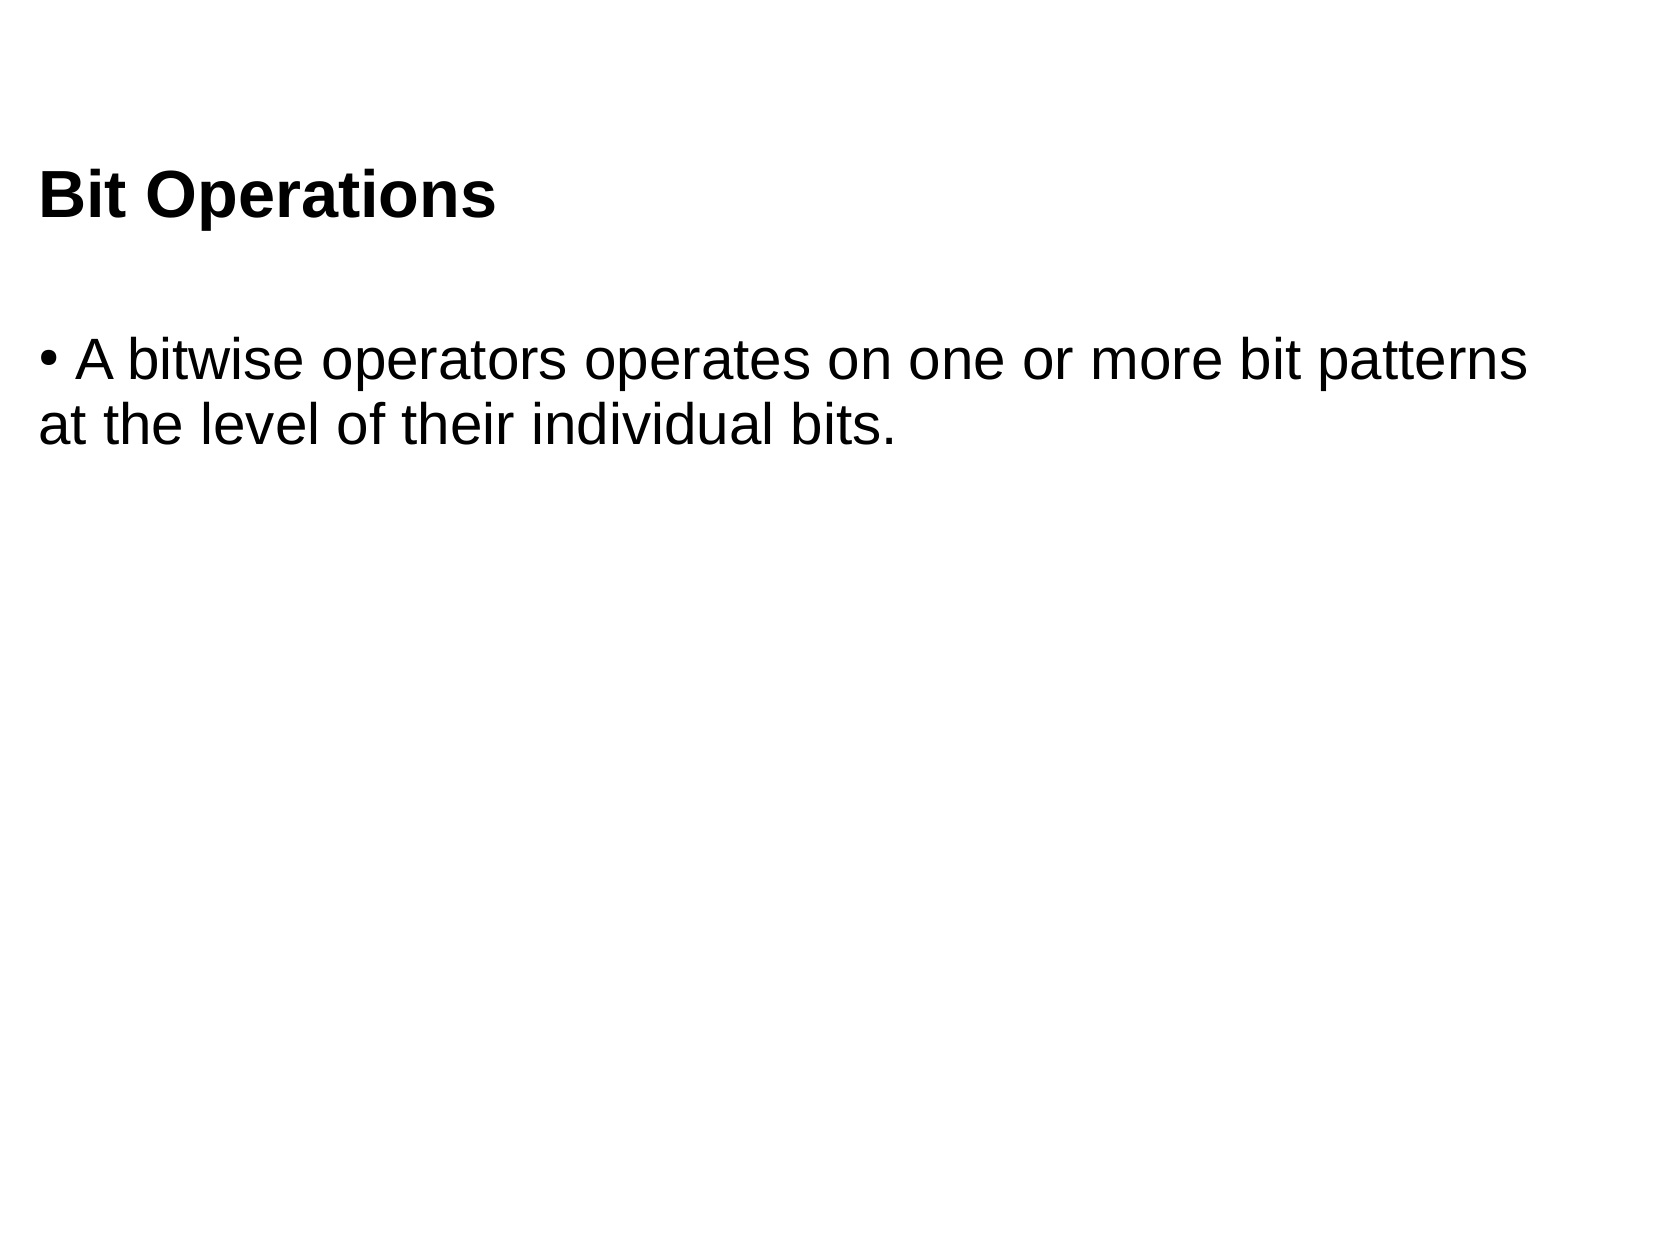

Bit Operations
 A bitwise operators operates on one or more bit patterns at the level of their individual bits.